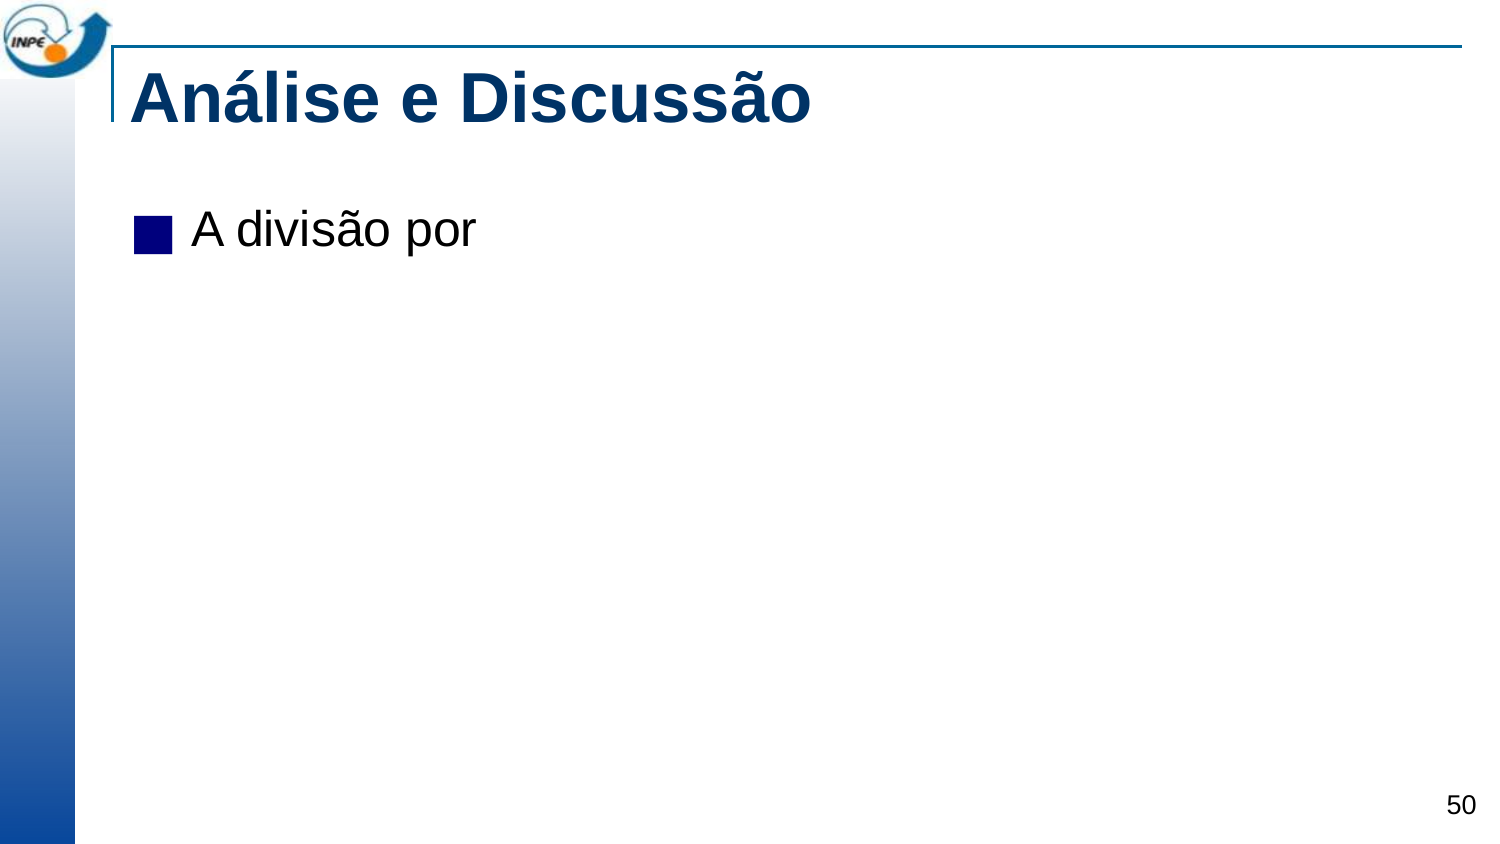

# Análise e Discussão
A divisão por